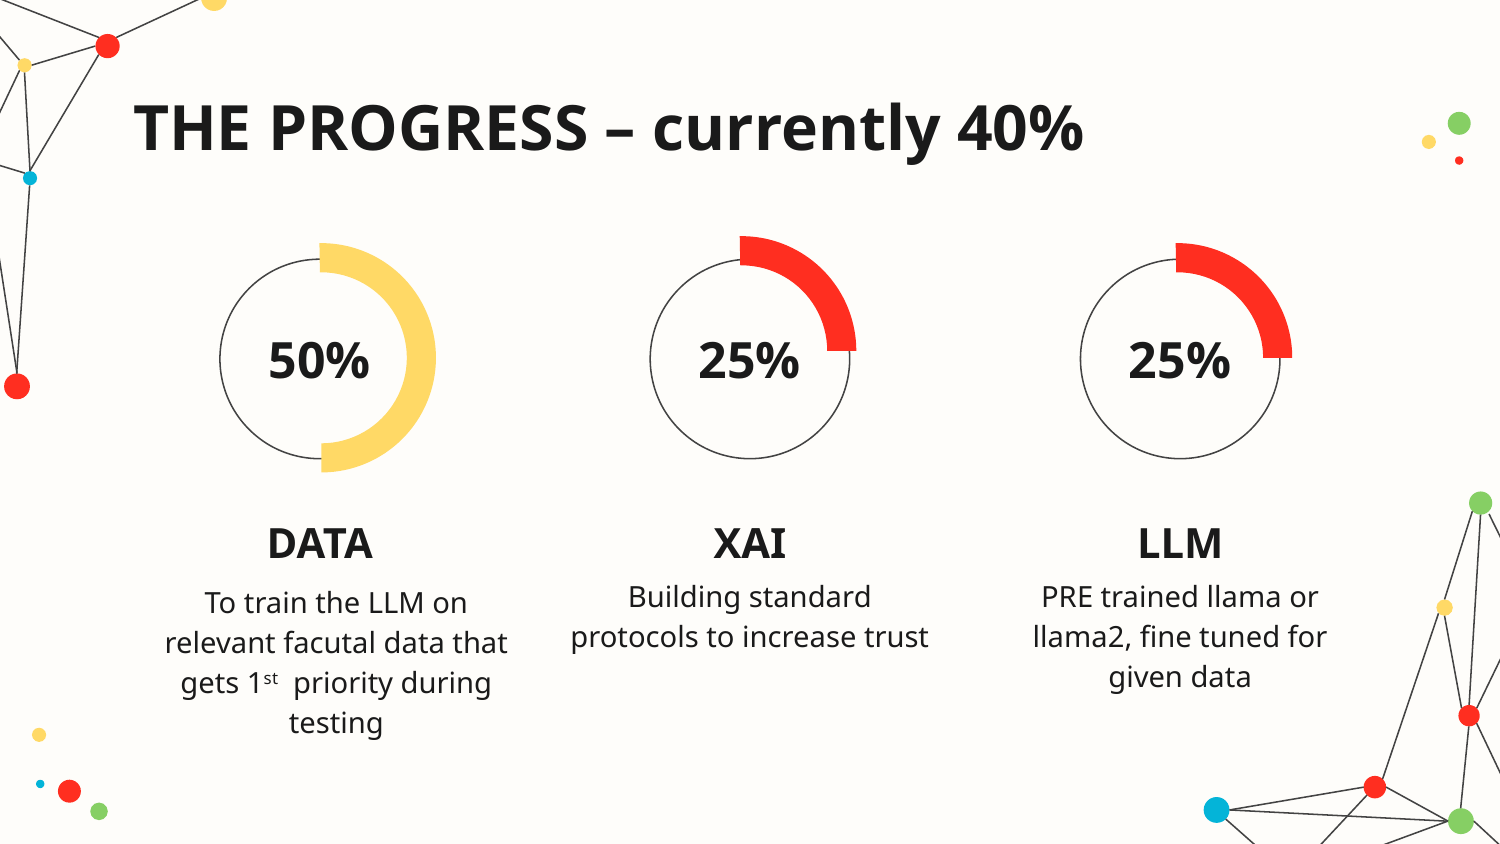

# THE PROGRESS – currently 40%
50%
25%
25%
DATA
XAI
LLM
Building standard protocols to increase trust
PRE trained llama or llama2, fine tuned for given data
To train the LLM on relevant facutal data that gets 1st priority during testing